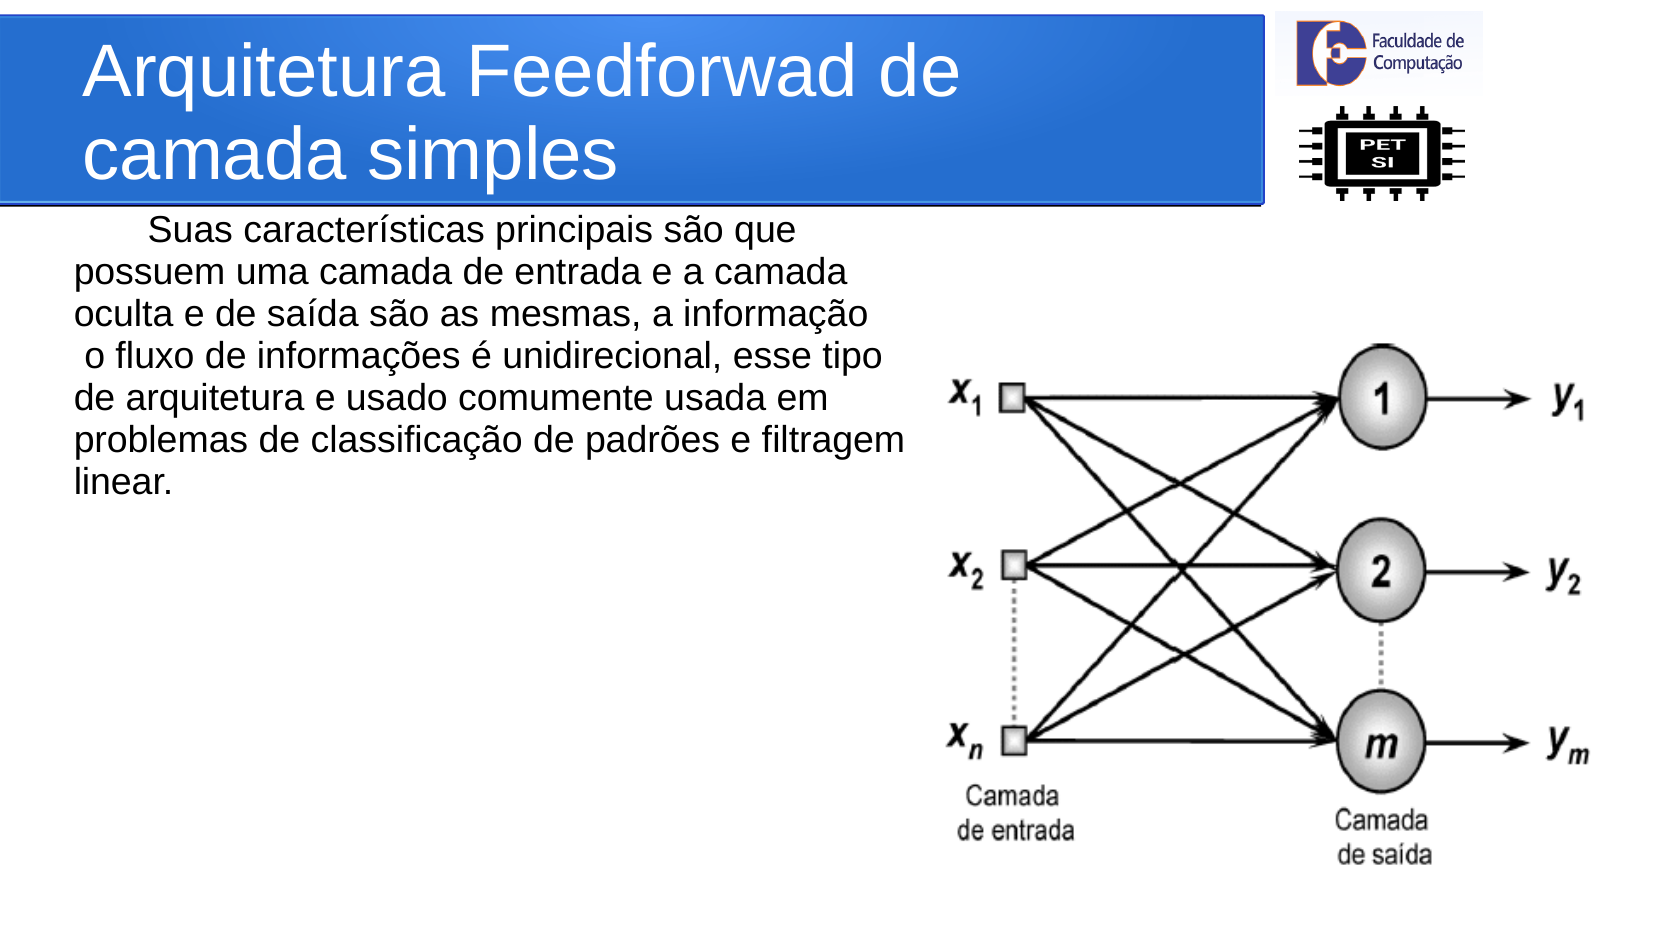

# Arquitetura Feedforwad de camada simples
	Suas características principais são que
possuem uma camada de entrada e a camada
oculta e de saída são as mesmas, a informação
 o fluxo de informações é unidirecional, esse tipo
de arquitetura e usado comumente usada em
problemas de classificação de padrões e filtragem
linear.